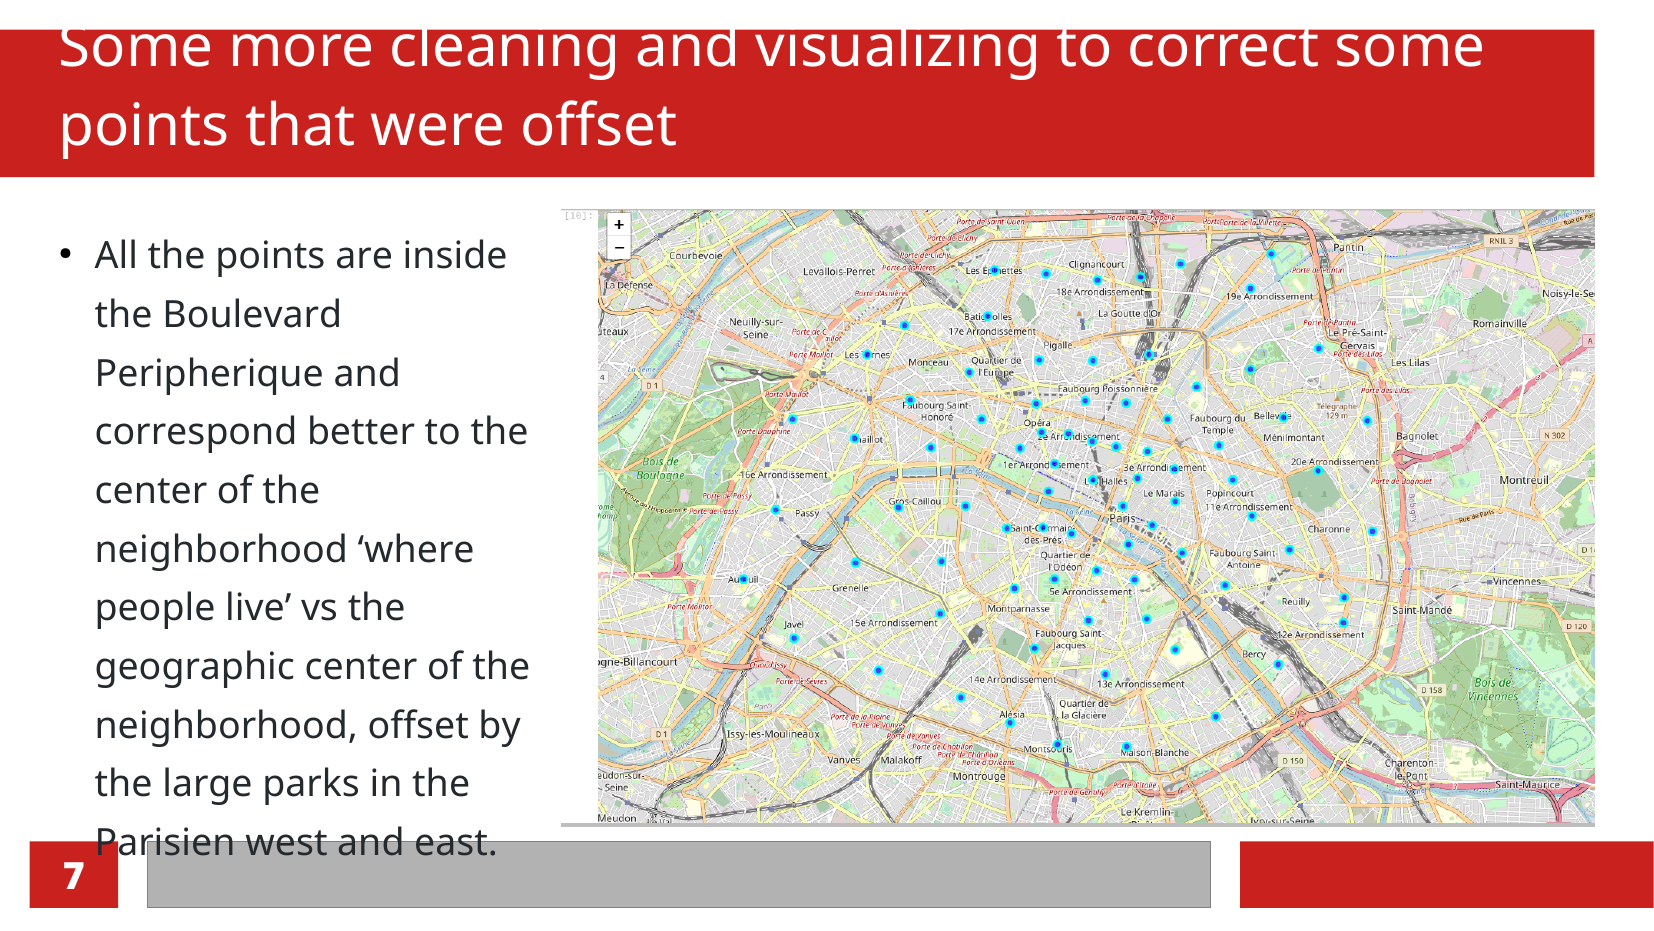

# Some more cleaning and visualizing to correct some points that were offset
All the points are inside the Boulevard Peripherique and correspond better to the center of the neighborhood ‘where people live’ vs the geographic center of the neighborhood, offset by the large parks in the Parisien west and east.
7